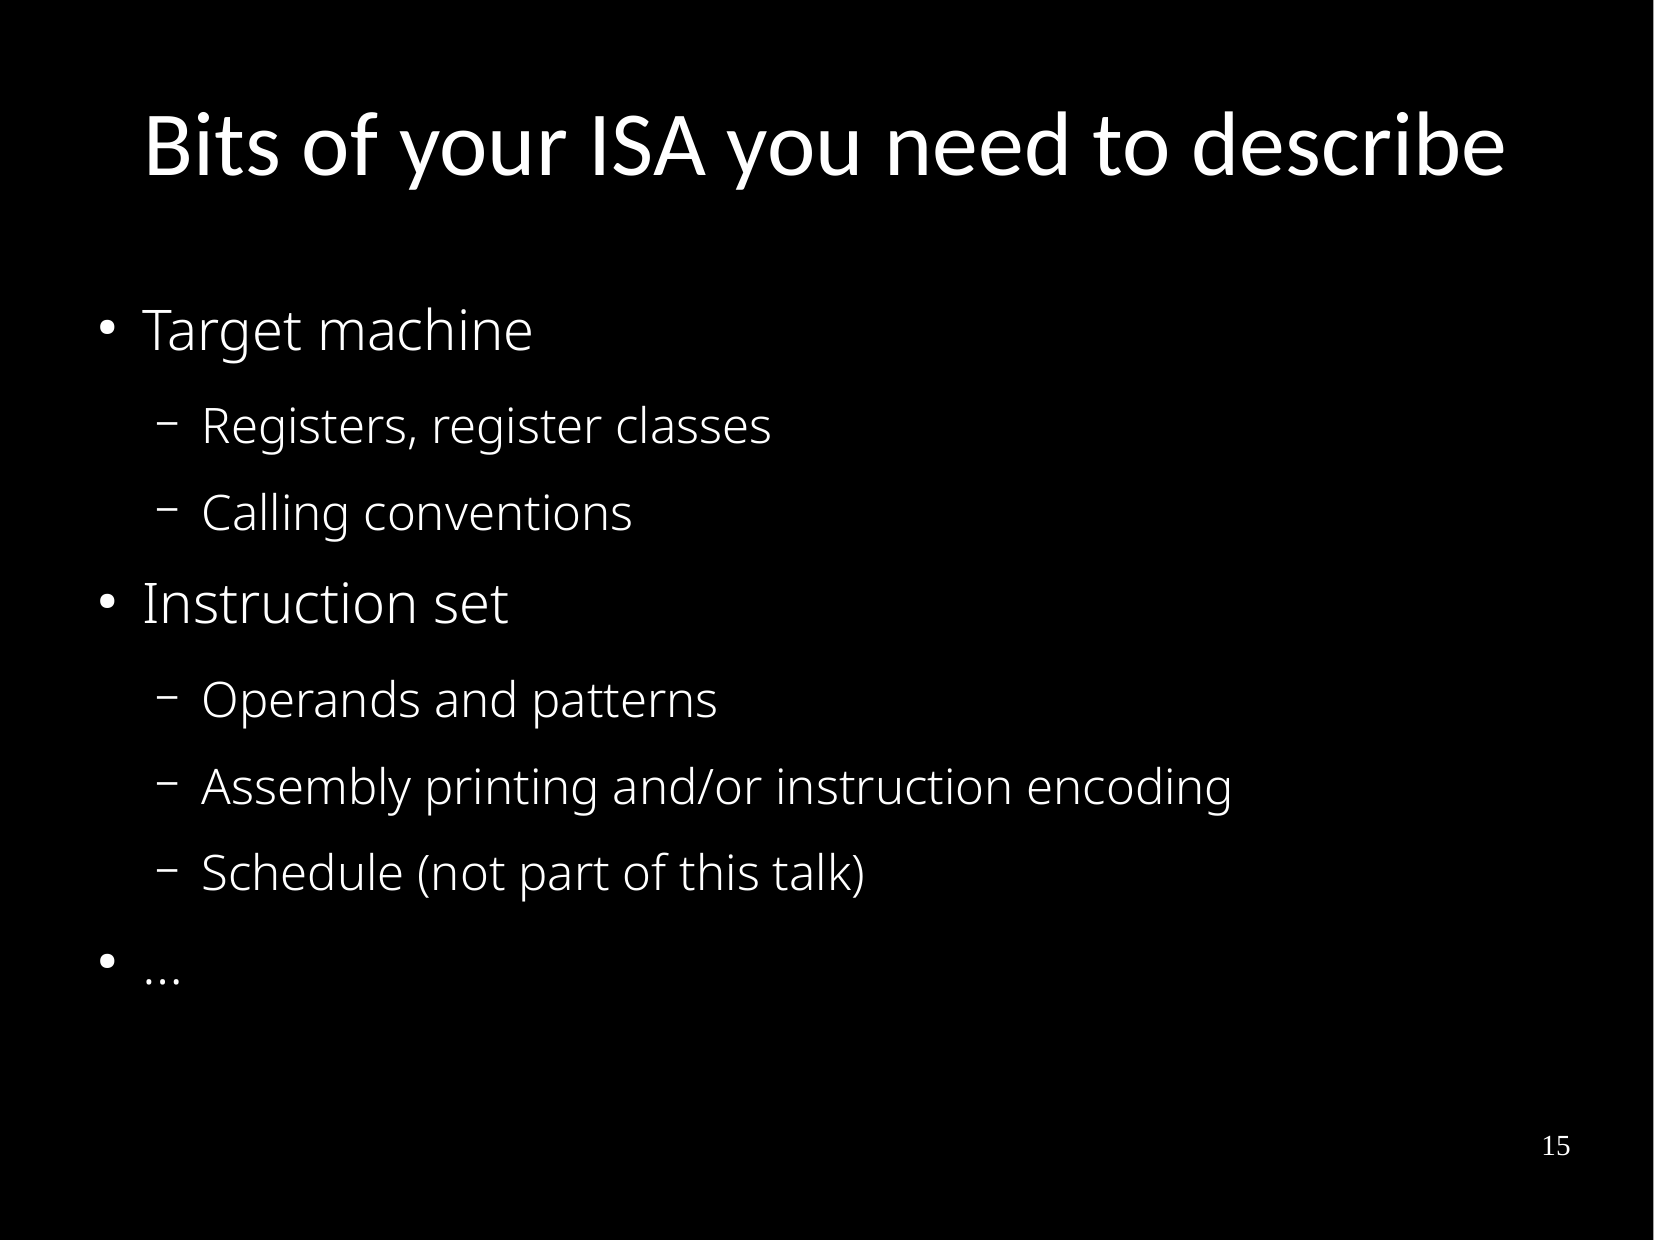

# Bits of your ISA you need to describe
Target machine
Registers, register classes
Calling conventions
Instruction set
Operands and patterns
Assembly printing and/or instruction encoding
Schedule (not part of this talk)
…
15